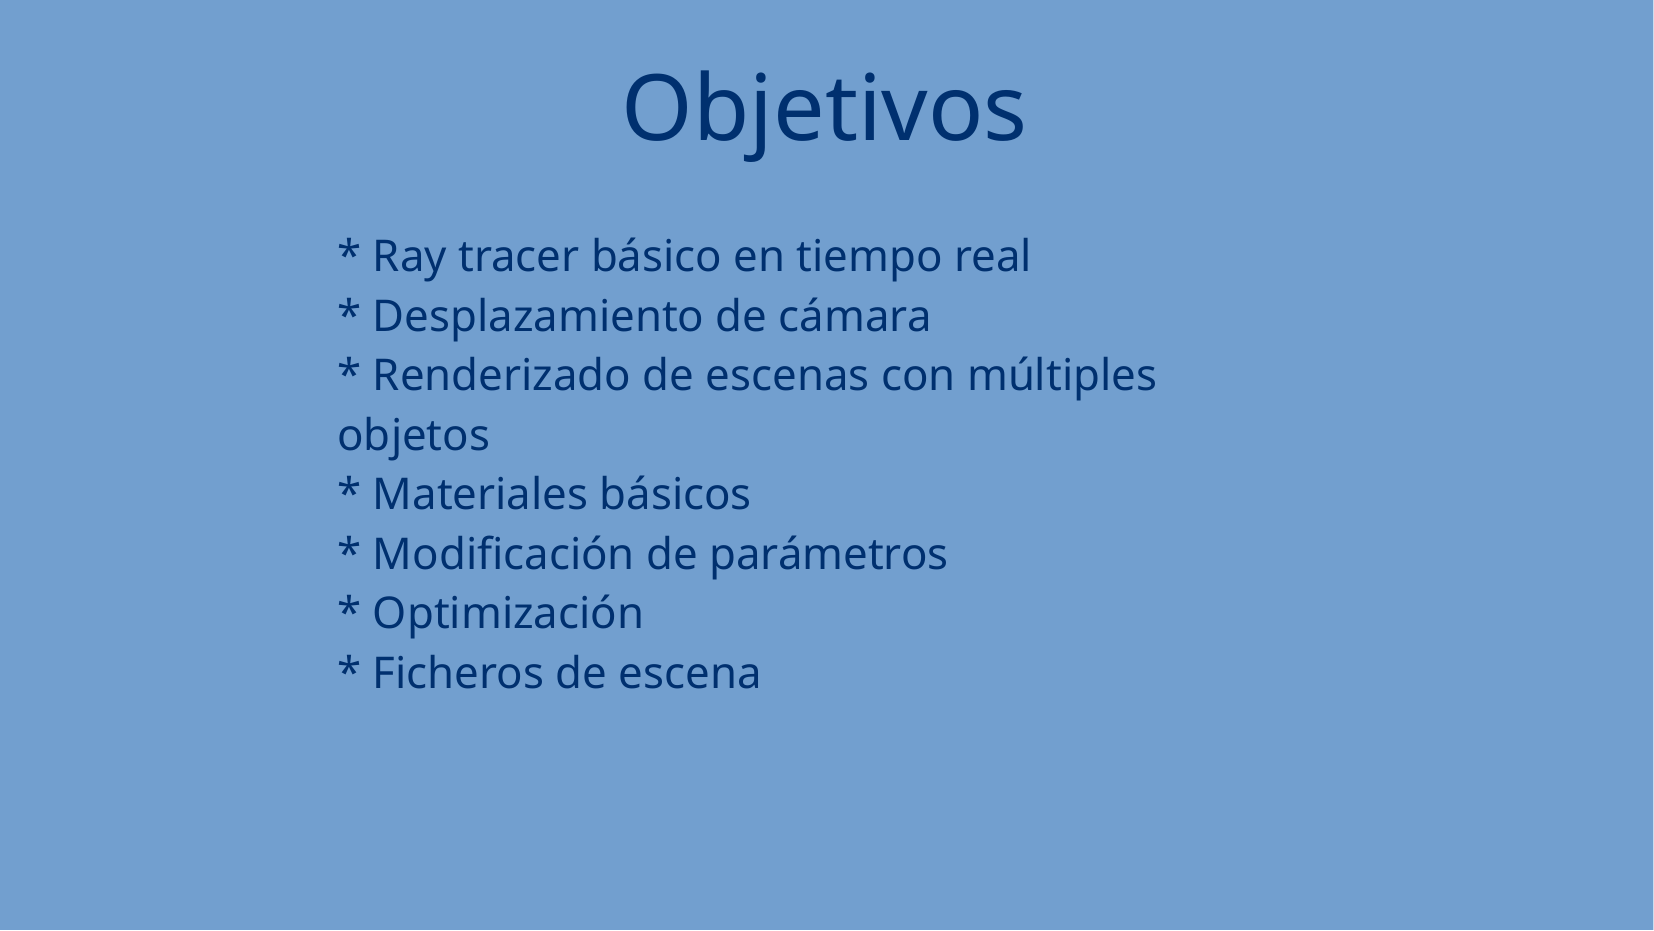

# Objetivos
* Ray tracer básico en tiempo real
* Desplazamiento de cámara
* Renderizado de escenas con múltiples objetos
* Materiales básicos
* Modificación de parámetros
* Optimización
* Ficheros de escena